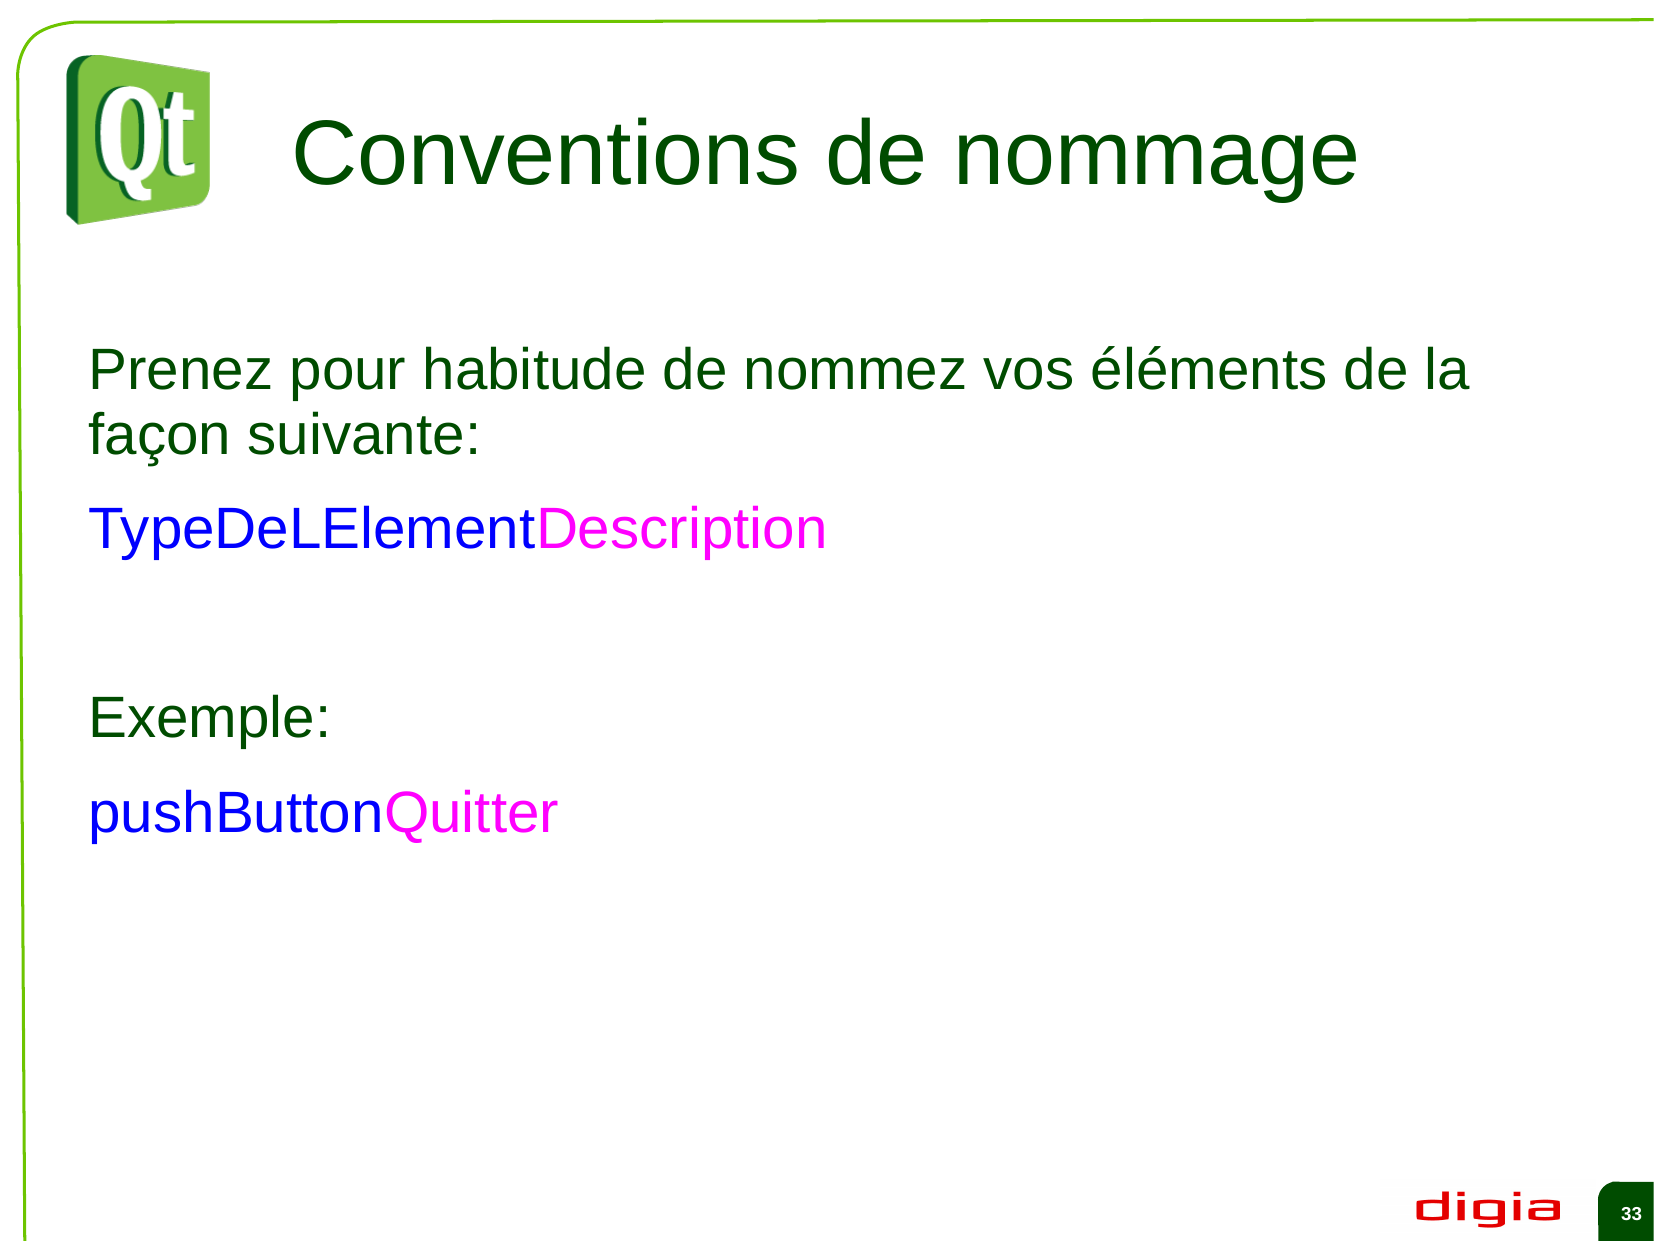

# Conventions de nommage
Prenez pour habitude de nommez vos éléments de la façon suivante:
TypeDeLElementDescription
Exemple:
pushButtonQuitter